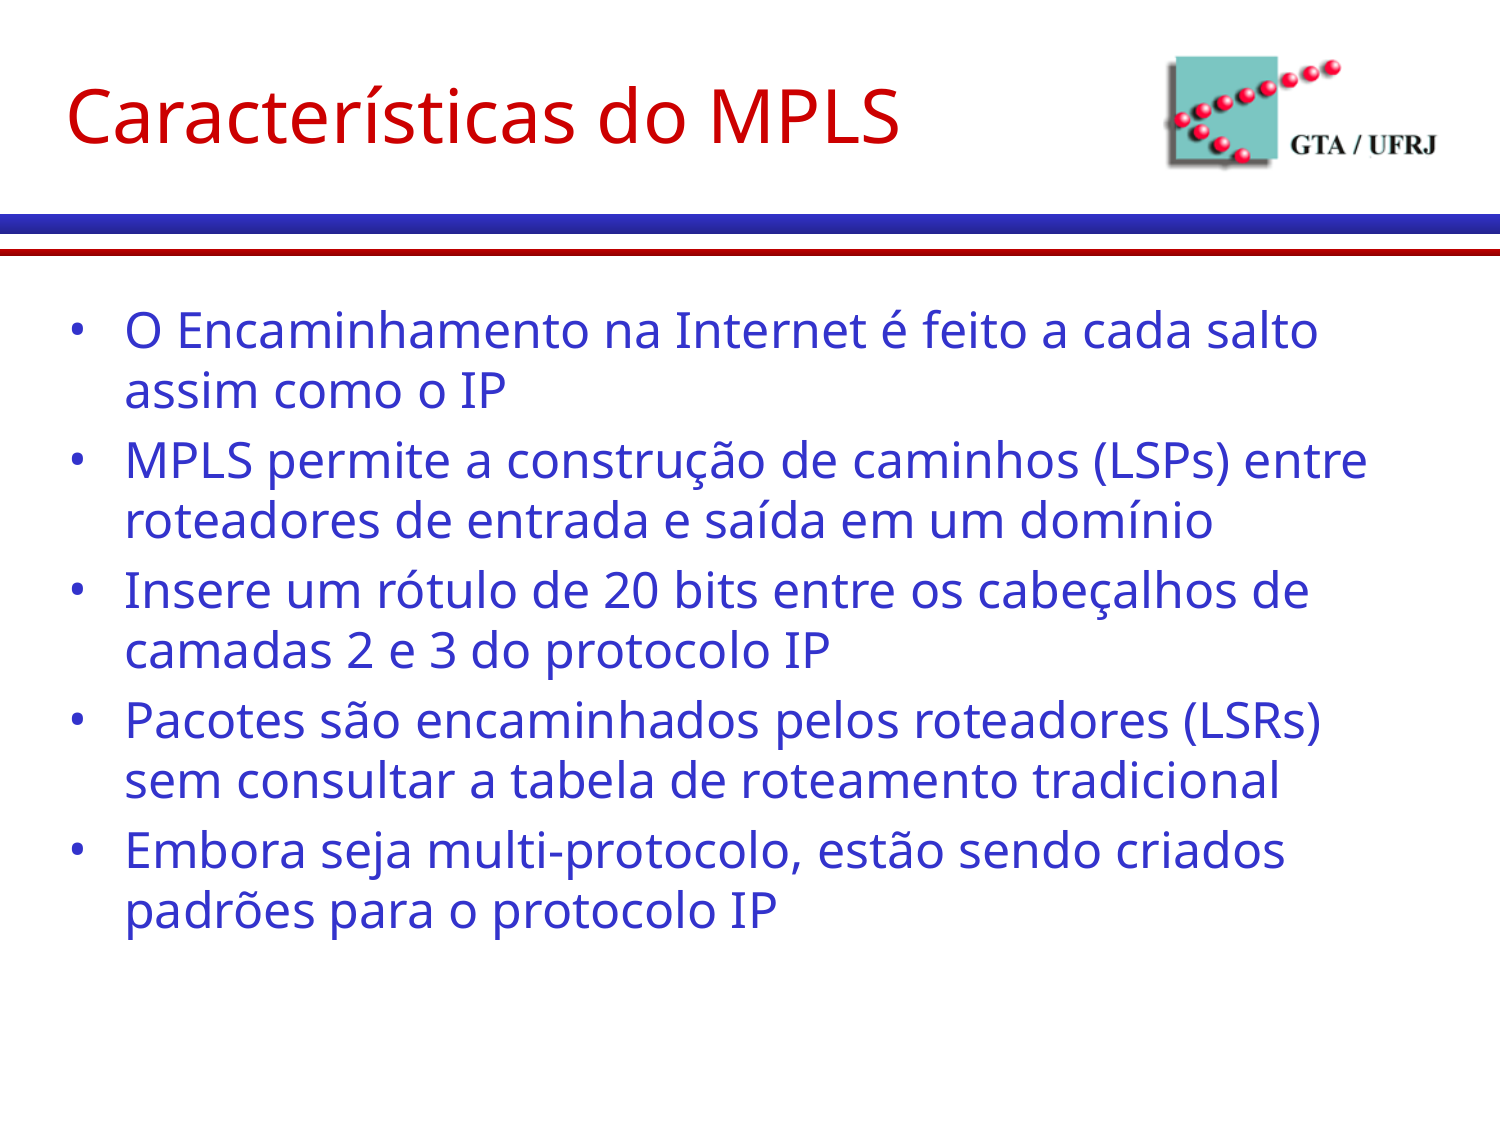

# Características do MPLS
O Encaminhamento na Internet é feito a cada salto assim como o IP
MPLS permite a construção de caminhos (LSPs) entre roteadores de entrada e saída em um domínio
Insere um rótulo de 20 bits entre os cabeçalhos de camadas 2 e 3 do protocolo IP
Pacotes são encaminhados pelos roteadores (LSRs) sem consultar a tabela de roteamento tradicional
Embora seja multi-protocolo, estão sendo criados padrões para o protocolo IP